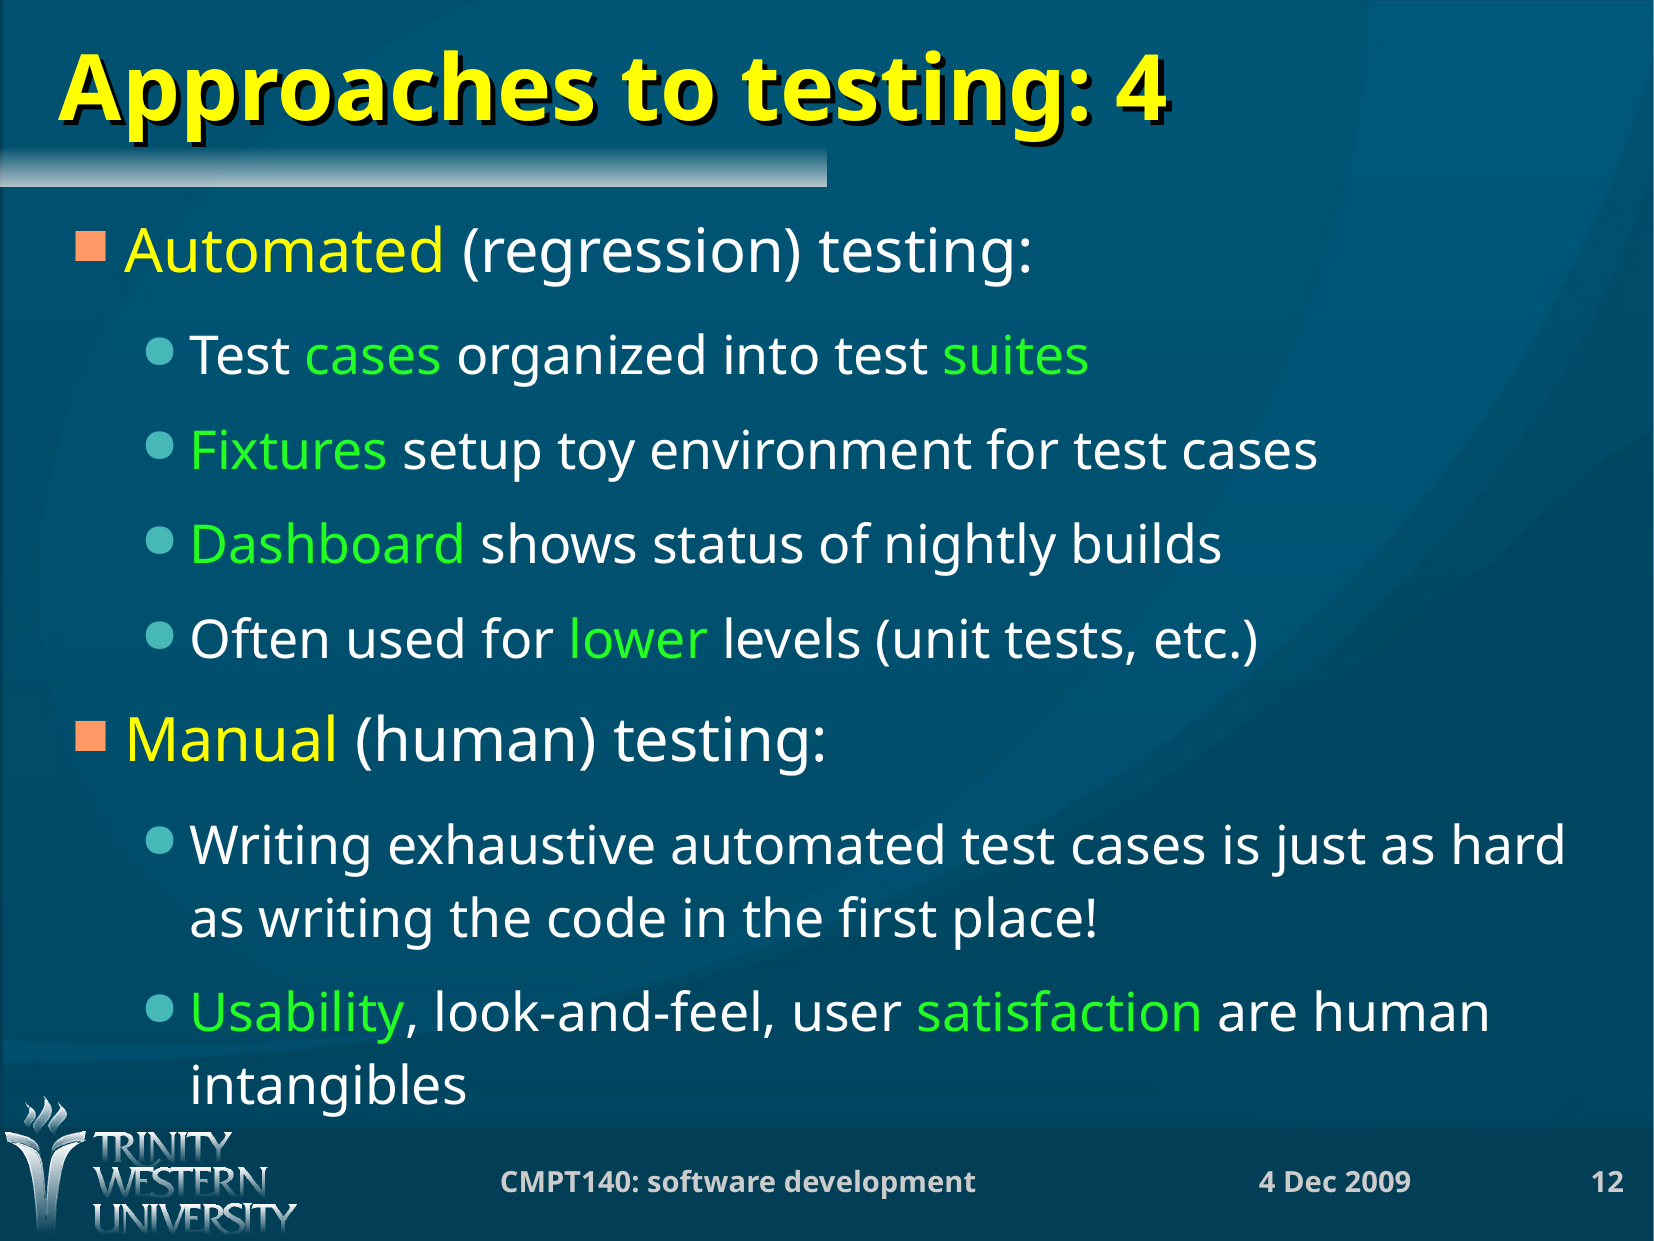

# Approaches to testing: 4
Automated (regression) testing:
Test cases organized into test suites
Fixtures setup toy environment for test cases
Dashboard shows status of nightly builds
Often used for lower levels (unit tests, etc.)
Manual (human) testing:
Writing exhaustive automated test cases is just as hard as writing the code in the first place!
Usability, look-and-feel, user satisfaction are human intangibles
CMPT140: software development
4 Dec 2009
12